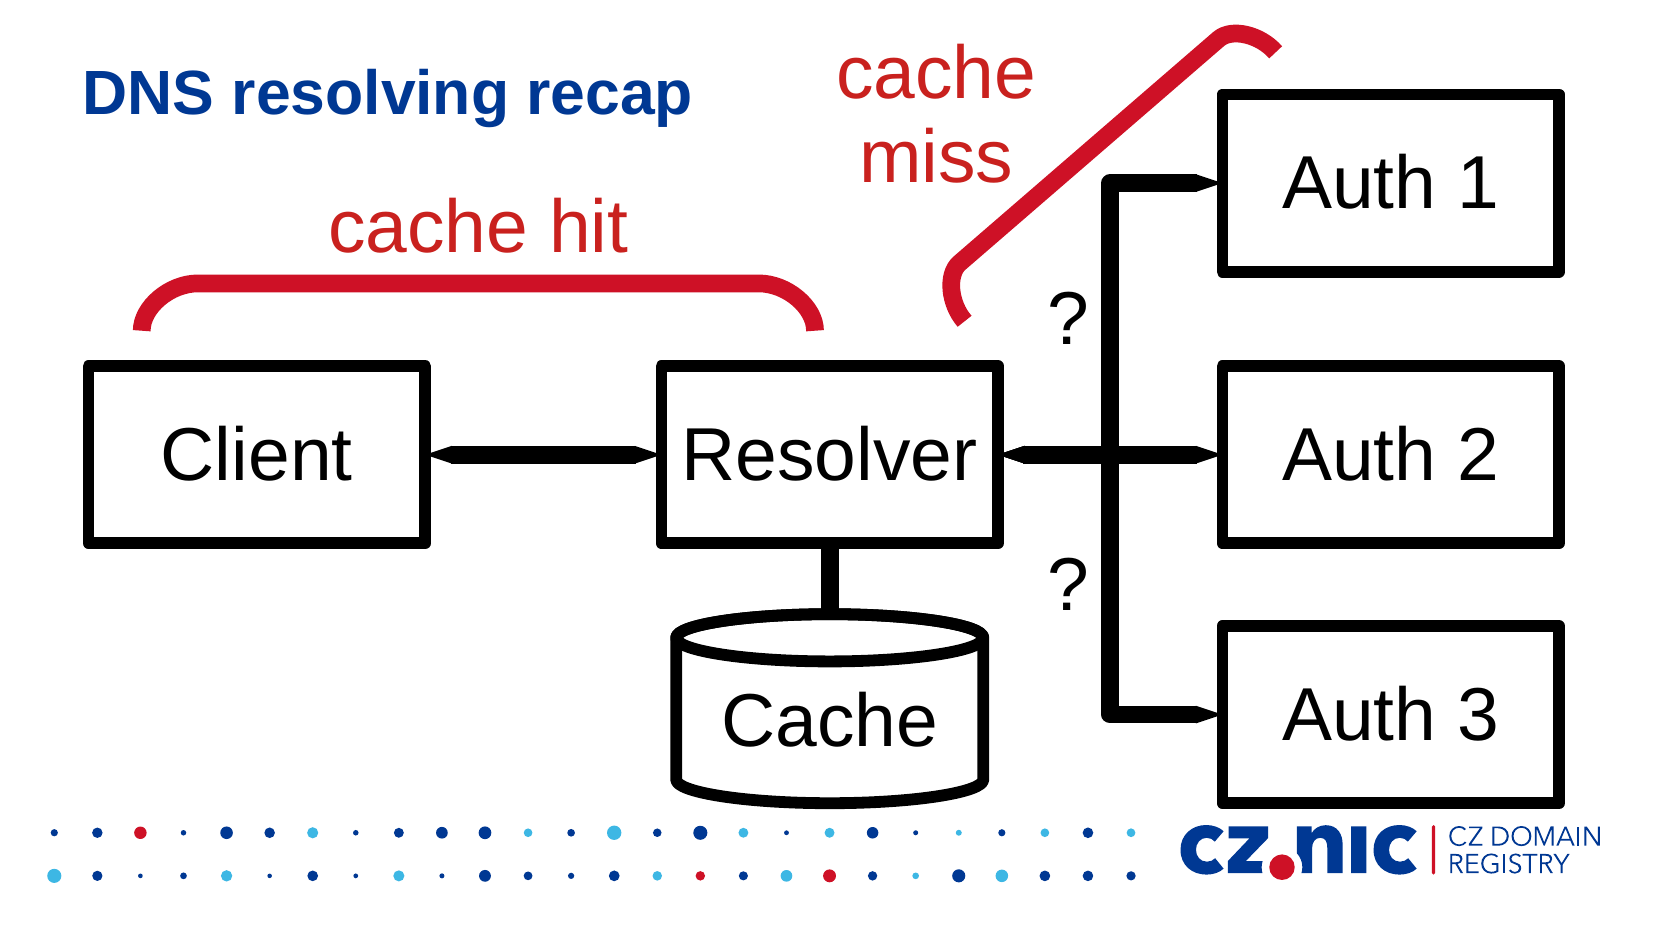

cache
miss
# DNS resolving recap
Auth 1
cache hit
Client
Resolver
Auth 2
Cache
Auth 3